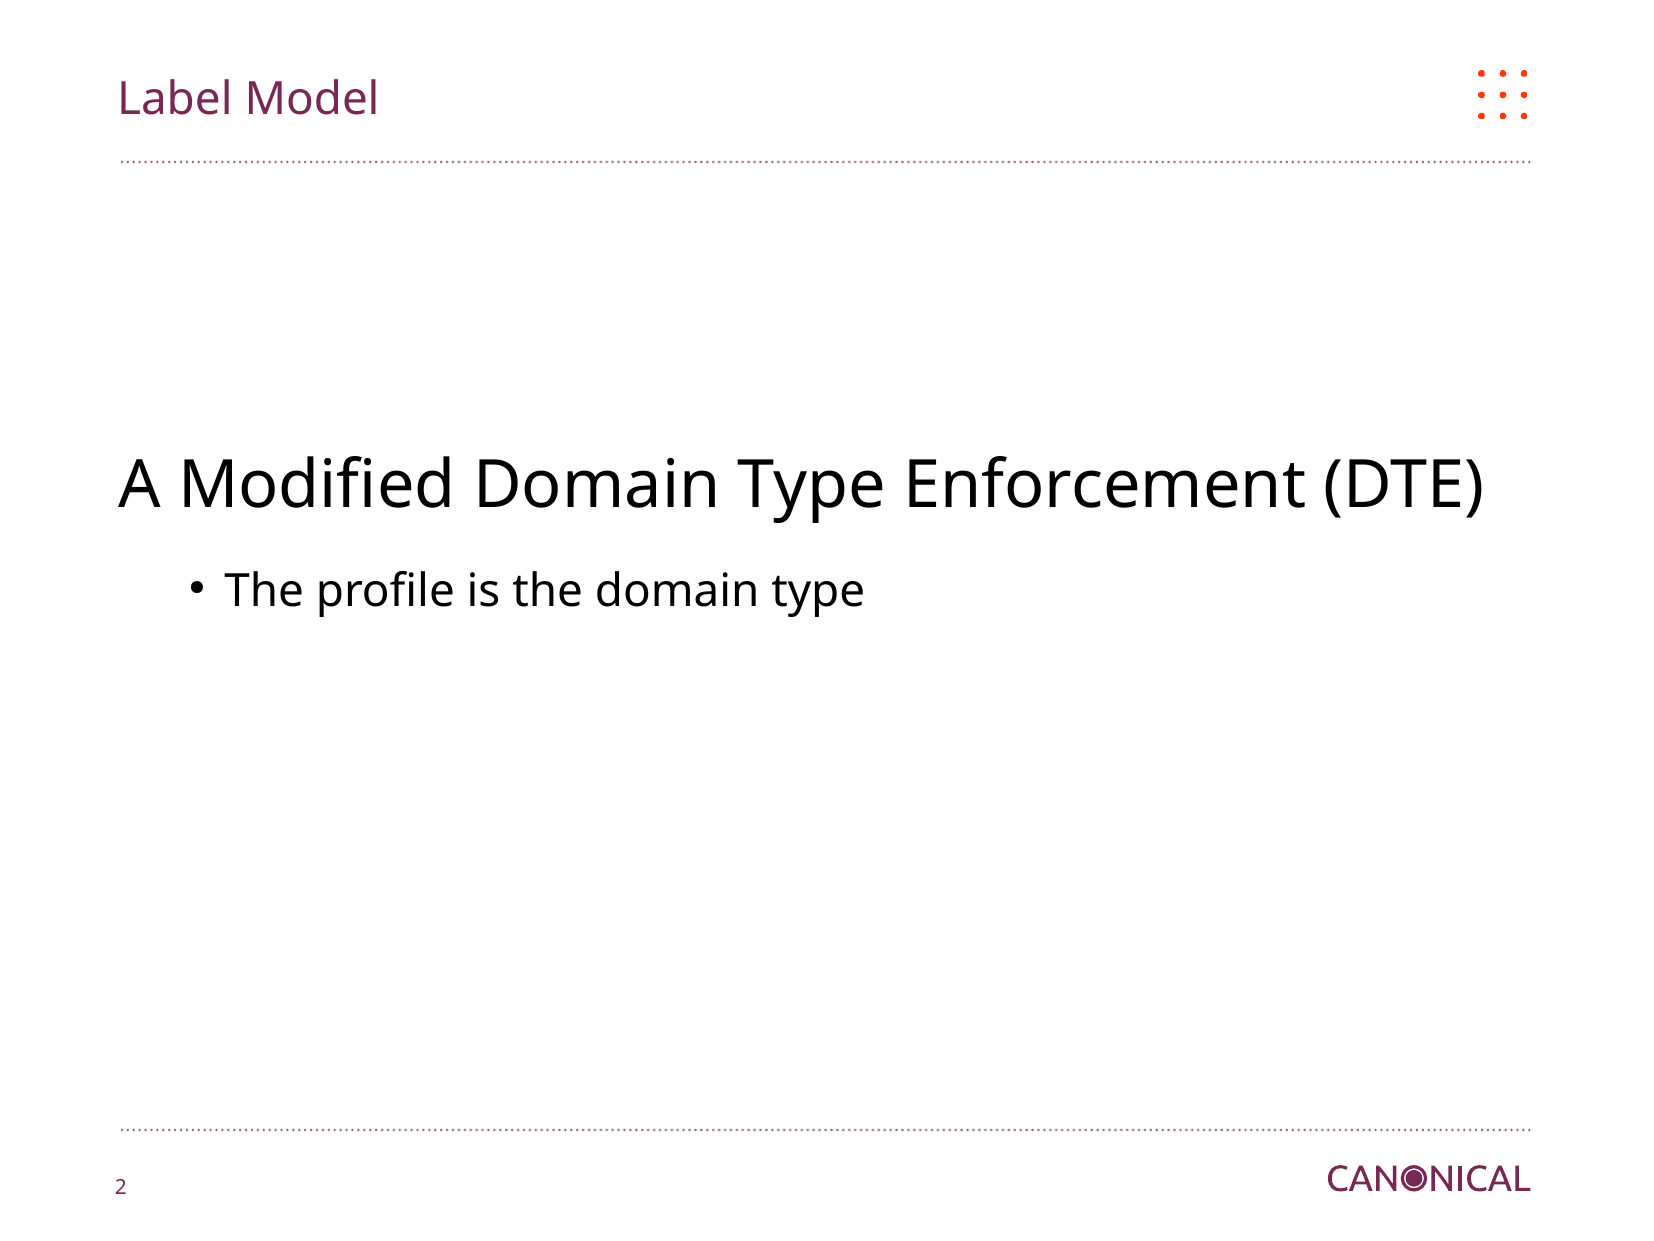

# Label Model
A Modified Domain Type Enforcement (DTE)
The profile is the domain type